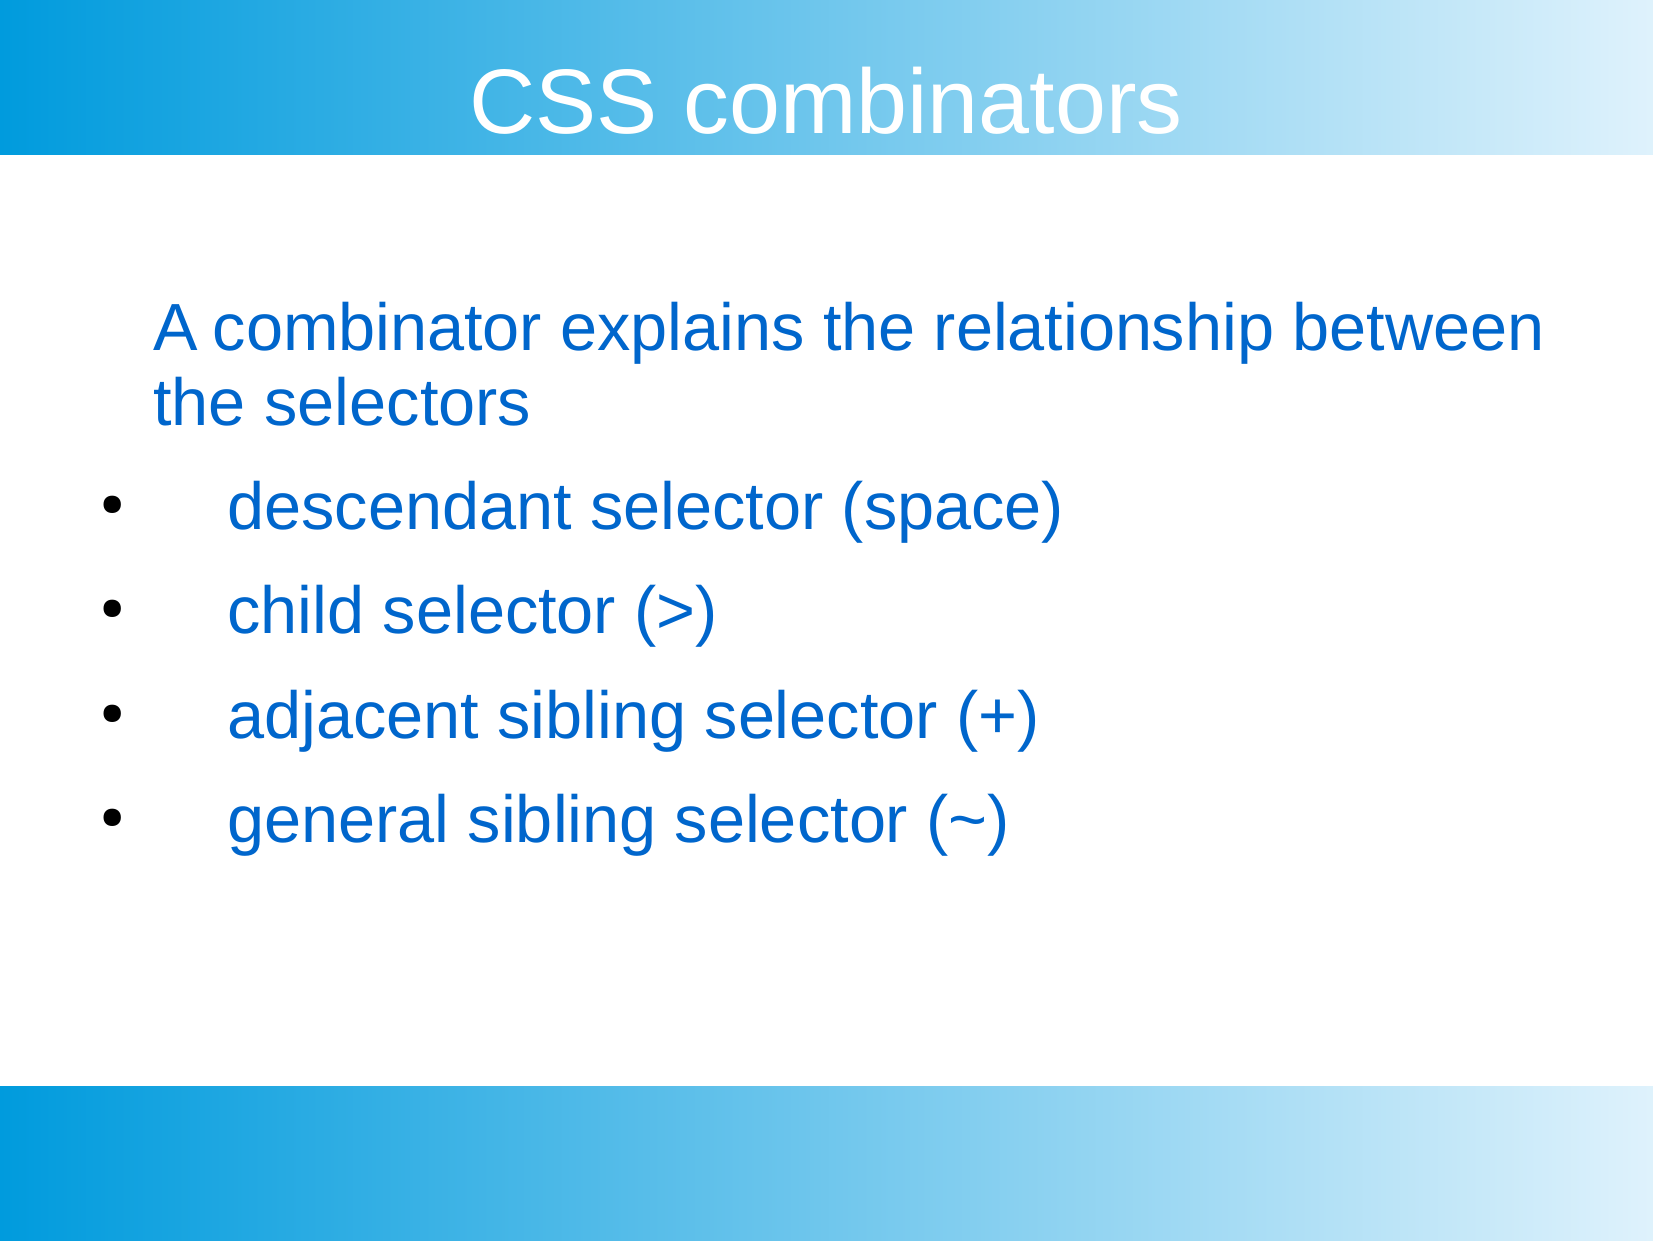

# CSS combinators
A combinator explains the relationship between the selectors
 descendant selector (space)
 child selector (>)
 adjacent sibling selector (+)
 general sibling selector (~)